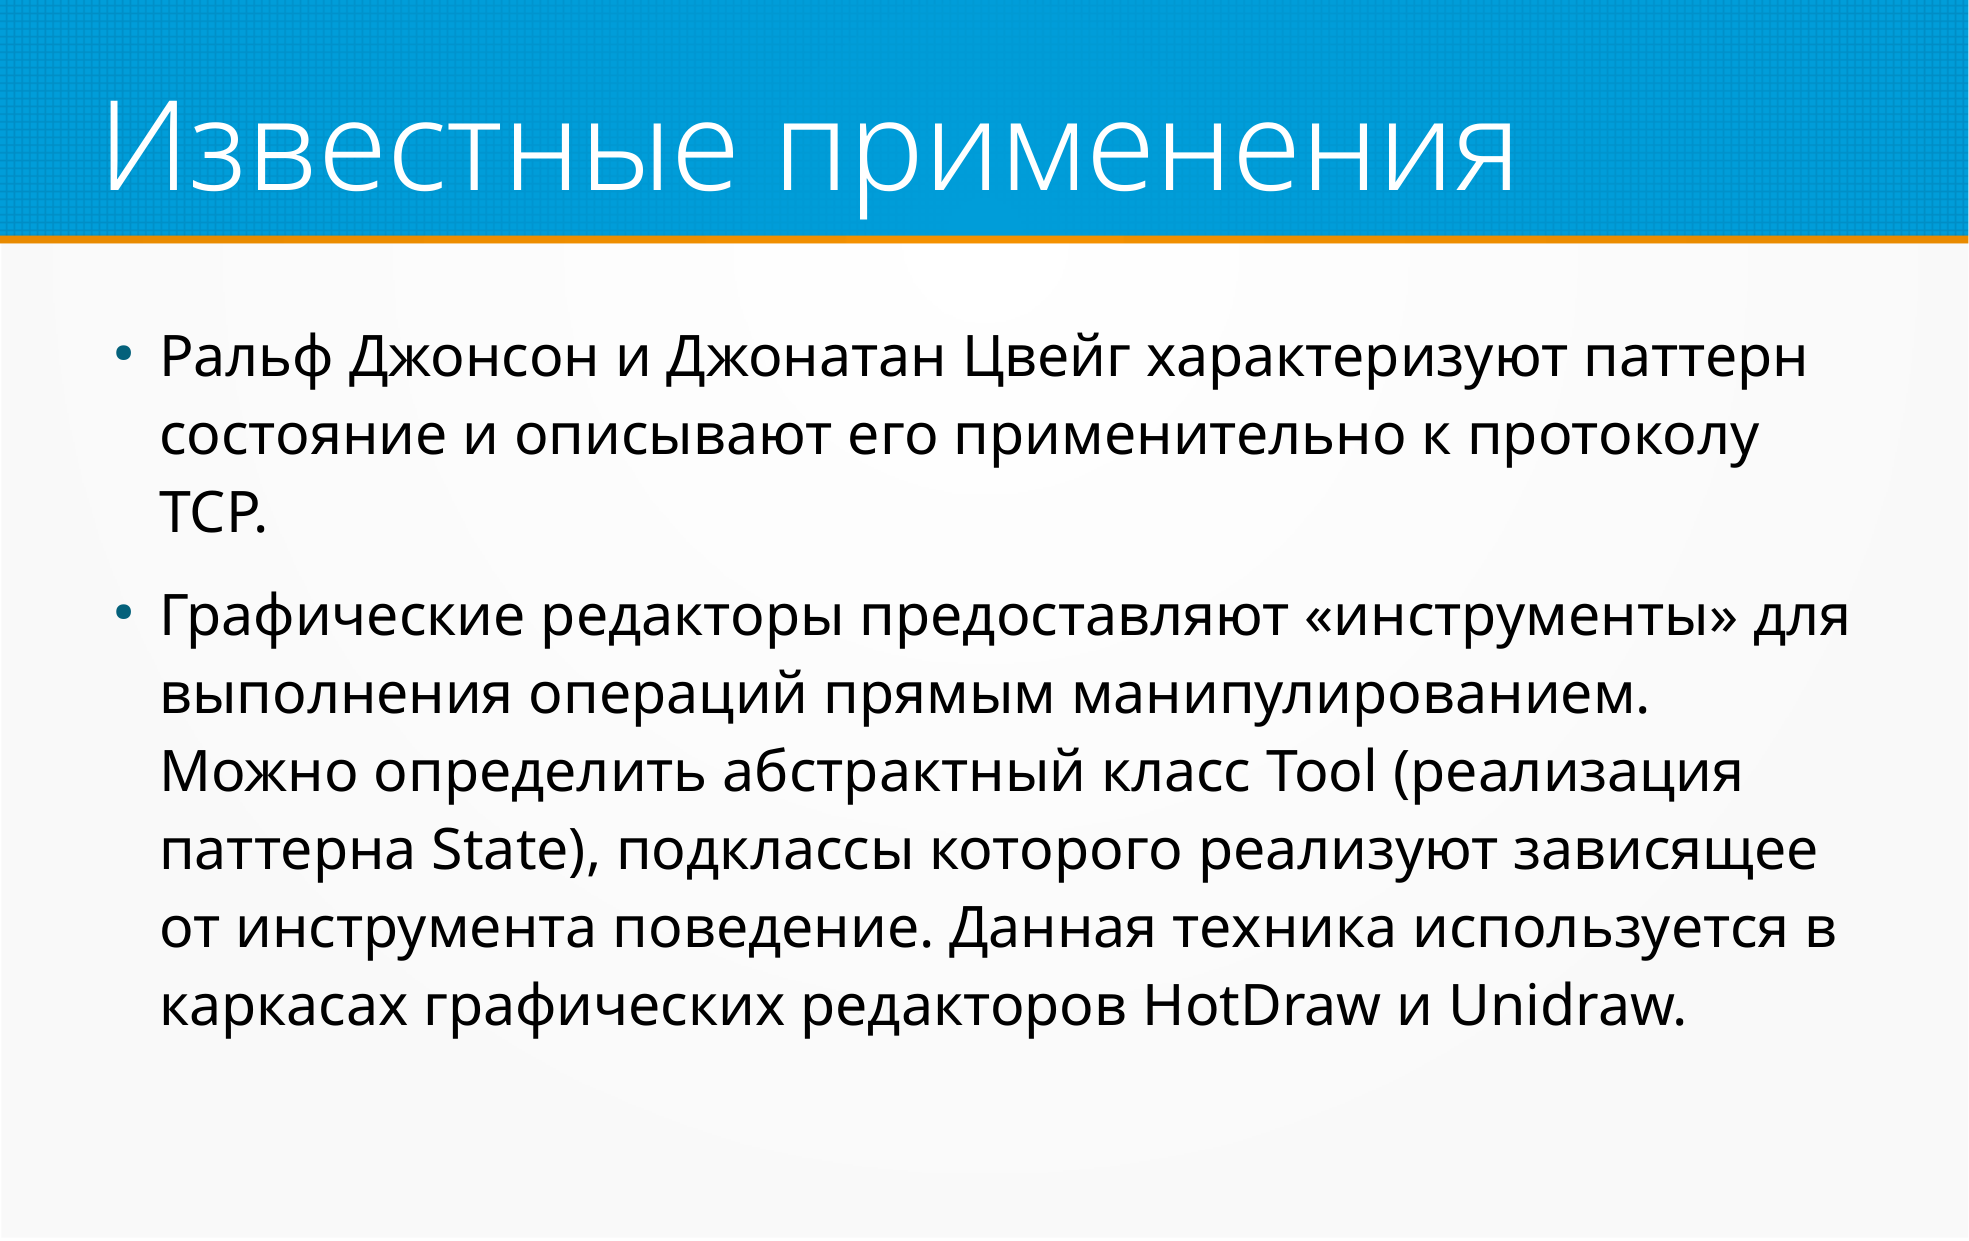

# Известные применения
Ральф Джонсон и Джонатан Цвейг характеризуют паттерн состояние и описывают его применительно к протоколу TCP.
Графические редакторы предоставляют «инструменты» для выполнения операций прямым манипулированием. Можно определить абстрактный класс Tool (реализация паттерна State), подклассы которого реализуют зависящее от инструмента поведение. Данная техника используется в каркасах графических редакторов HotDraw и Unidraw.